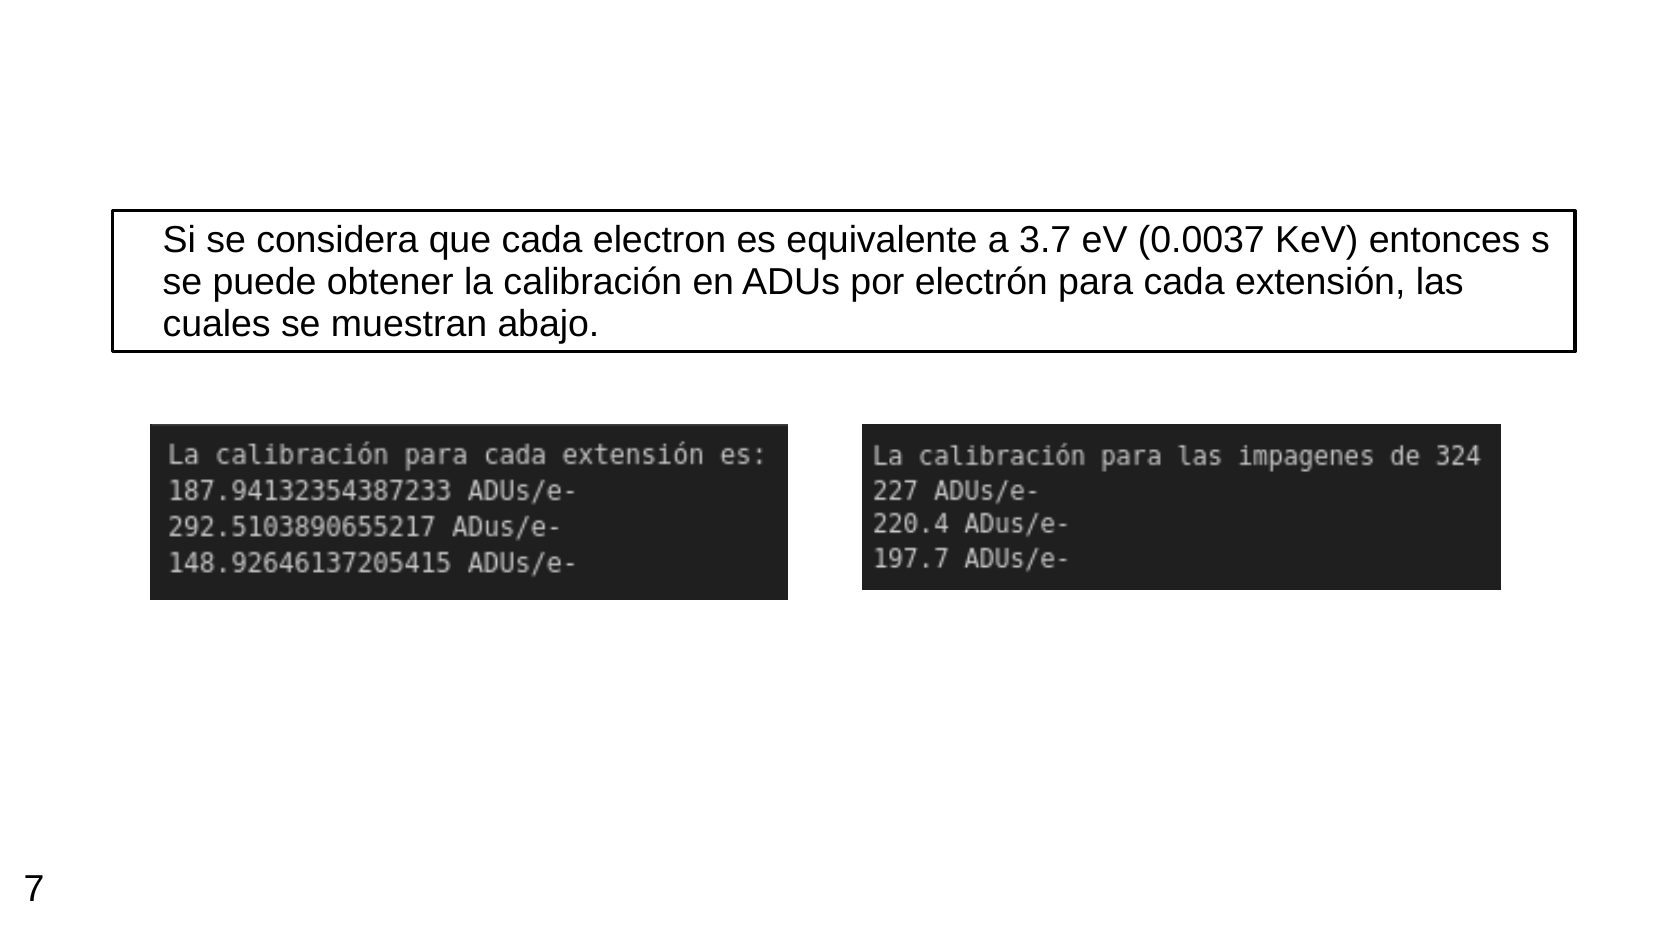

Si se considera que cada electron es equivalente a 3.7 eV (0.0037 KeV) entonces s se puede obtener la calibración en ADUs por electrón para cada extensión, las cuales se muestran abajo.